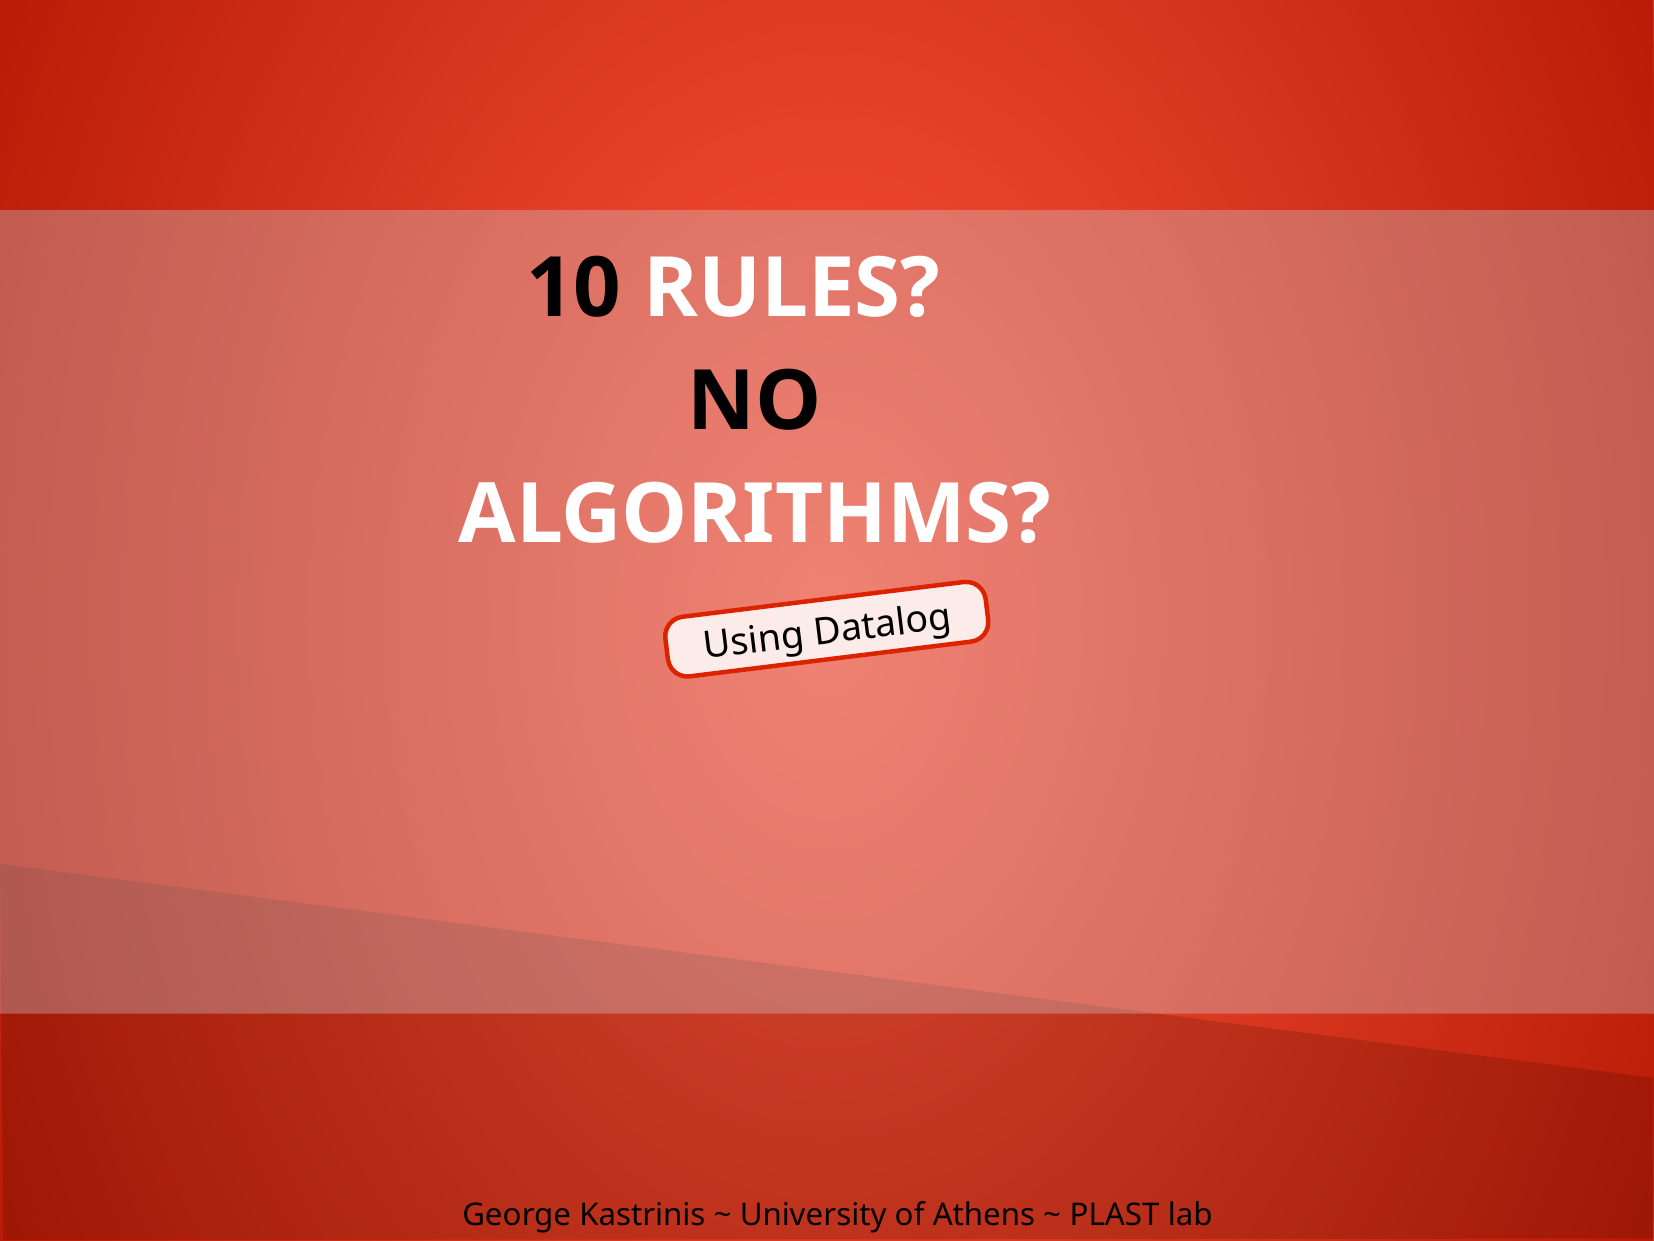

10 RULES?
NO ALGORITHMS?
Using Datalog
George Kastrinis ~ University of Athens ~ PLAST lab